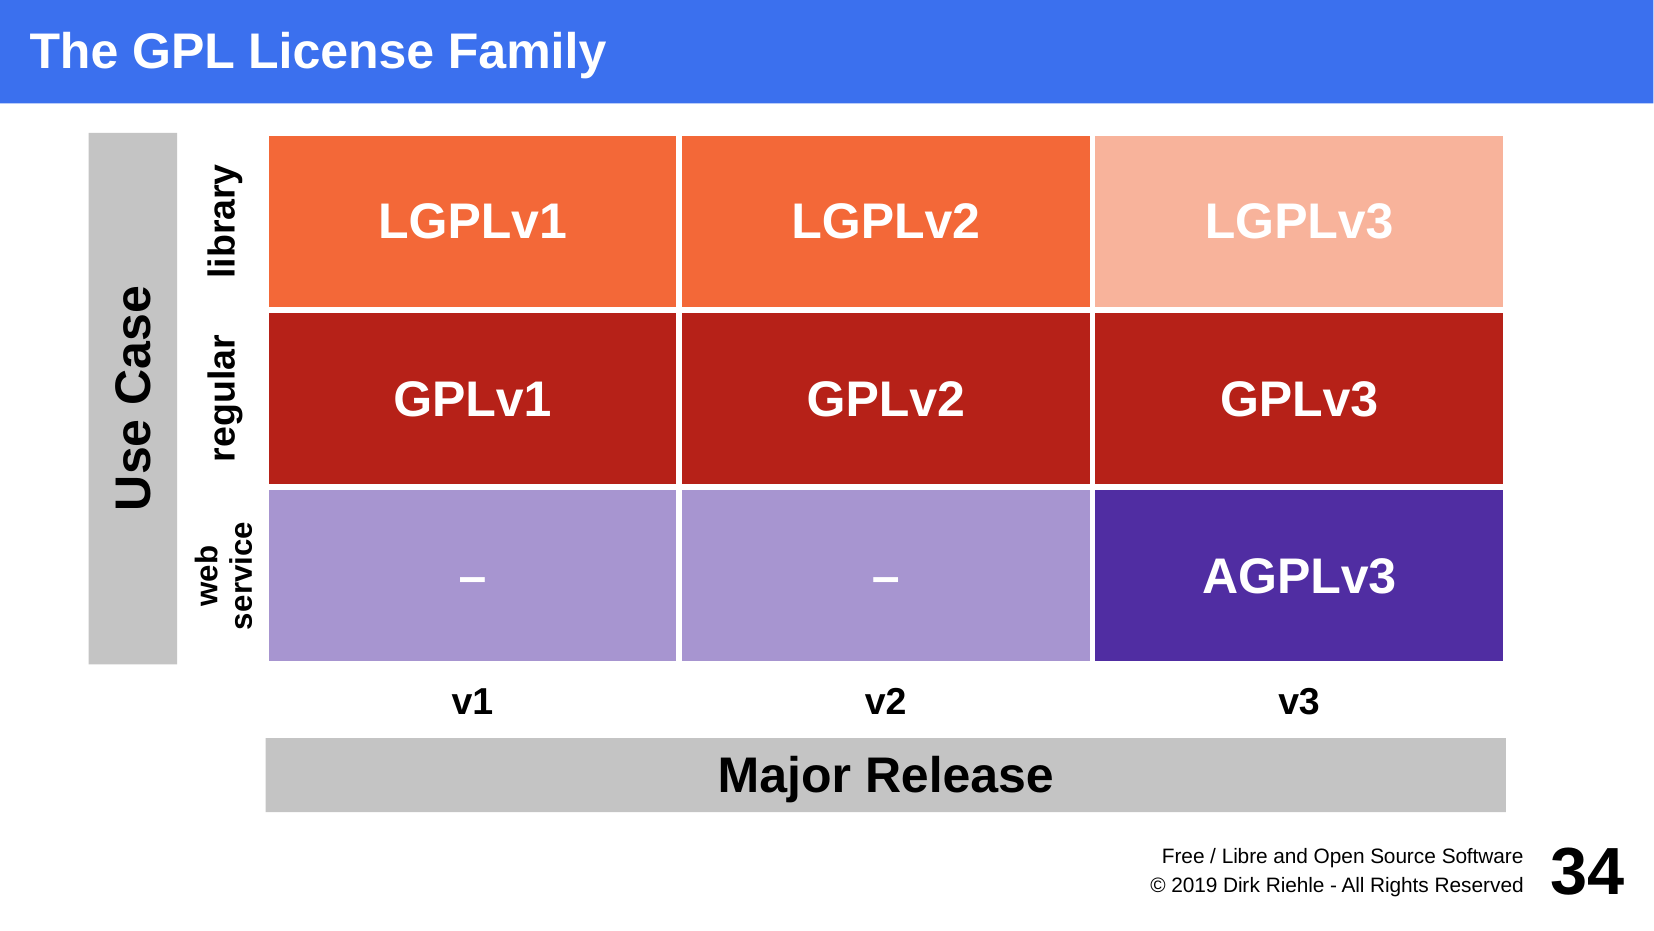

# The GPL License Family
LGPLv1
LGPLv2
LGPLv3
library
GPLv1
GPLv2
GPLv3
Use Case
regular
–
–
AGPLv3
web
service
v1
v2
v3
Major Release
Free / Libre and Open Source Software
34
© 2019 Dirk Riehle - All Rights Reserved